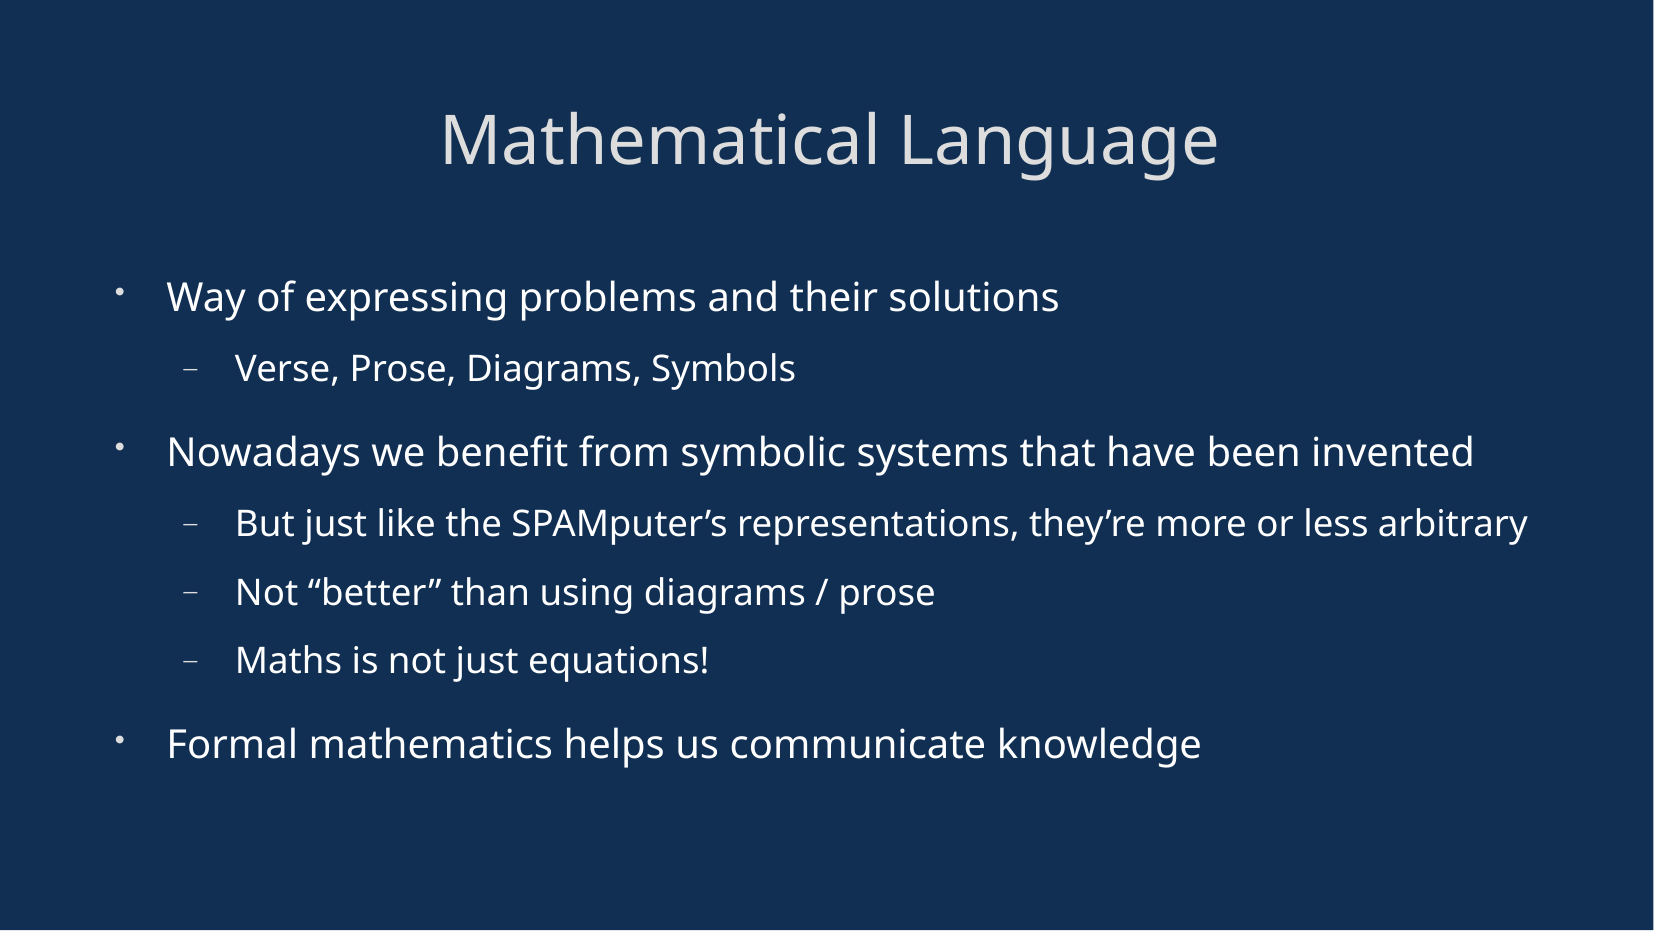

# Mathematical Language
Way of expressing problems and their solutions
Verse, Prose, Diagrams, Symbols
Nowadays we benefit from symbolic systems that have been invented
But just like the SPAMputer’s representations, they’re more or less arbitrary
Not “better” than using diagrams / prose
Maths is not just equations!
Formal mathematics helps us communicate knowledge